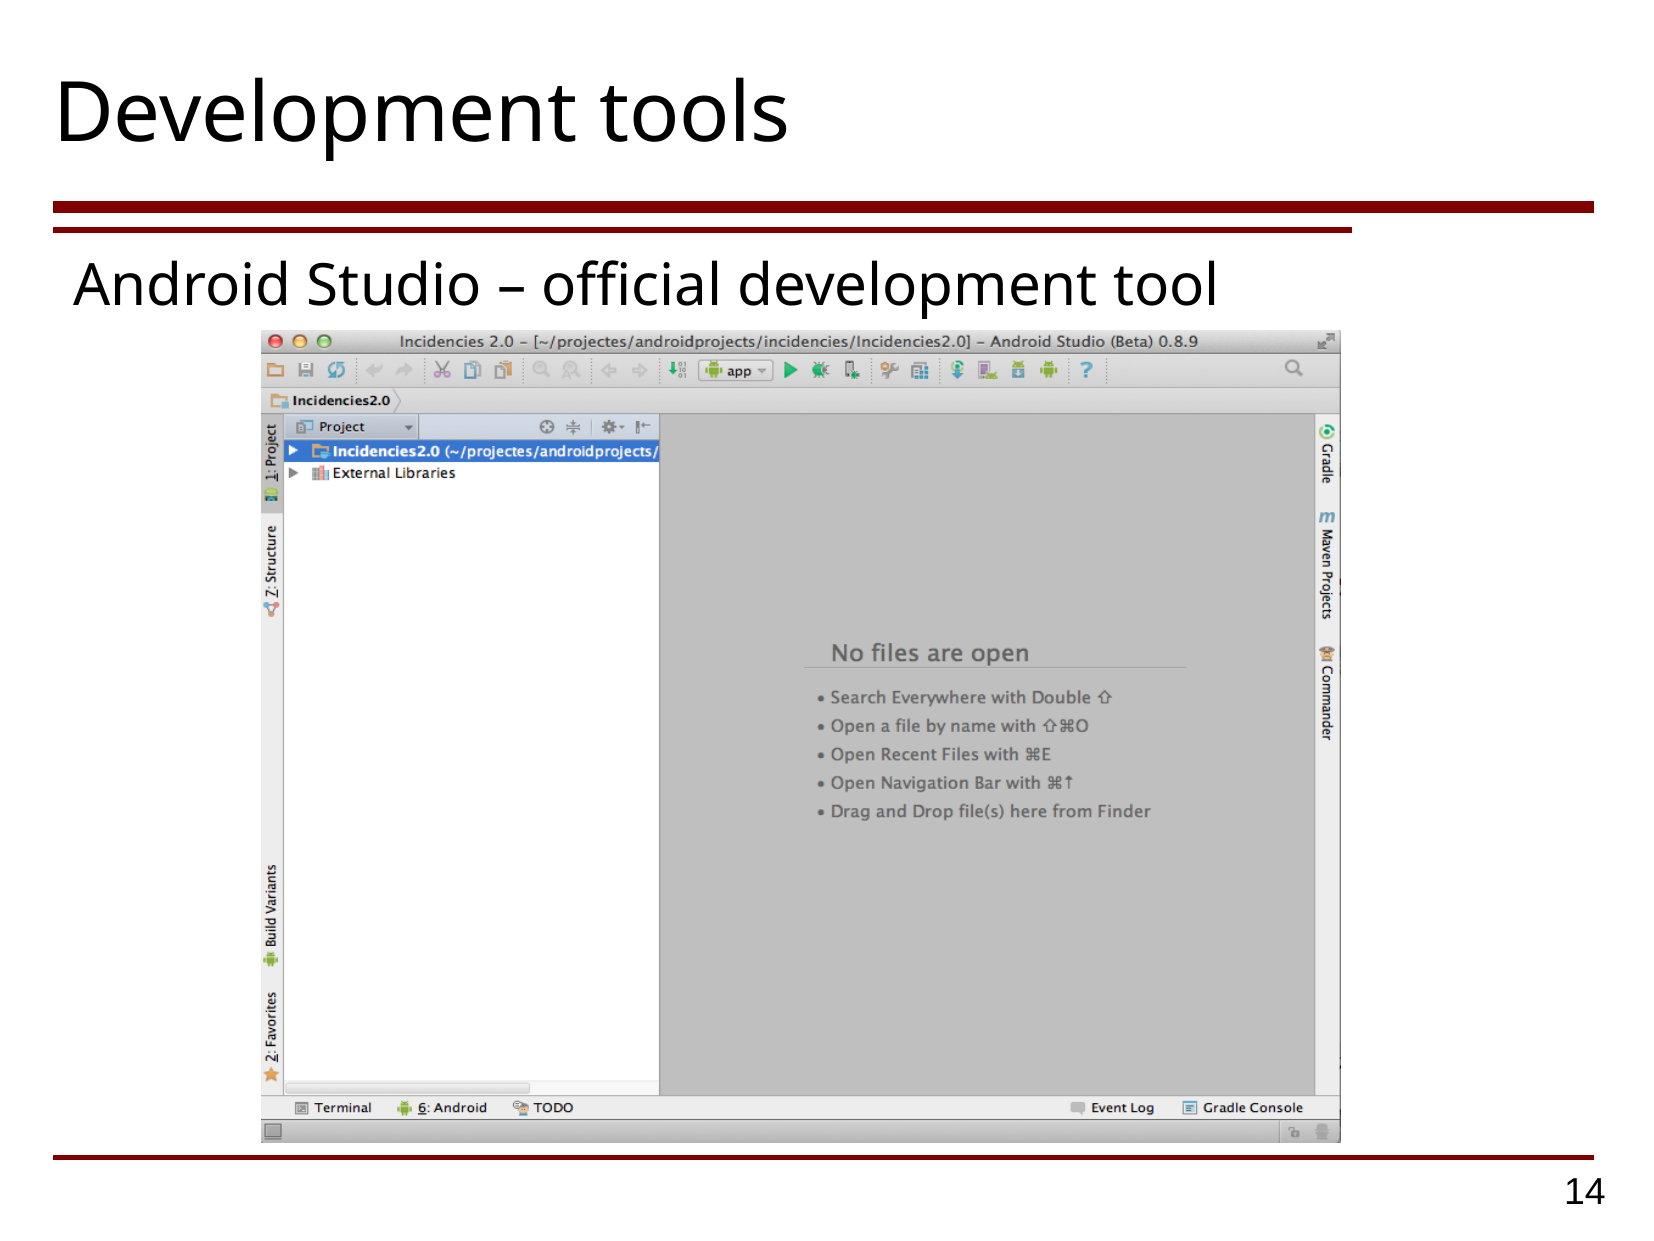

# Development tools
Android Studio – official development tool